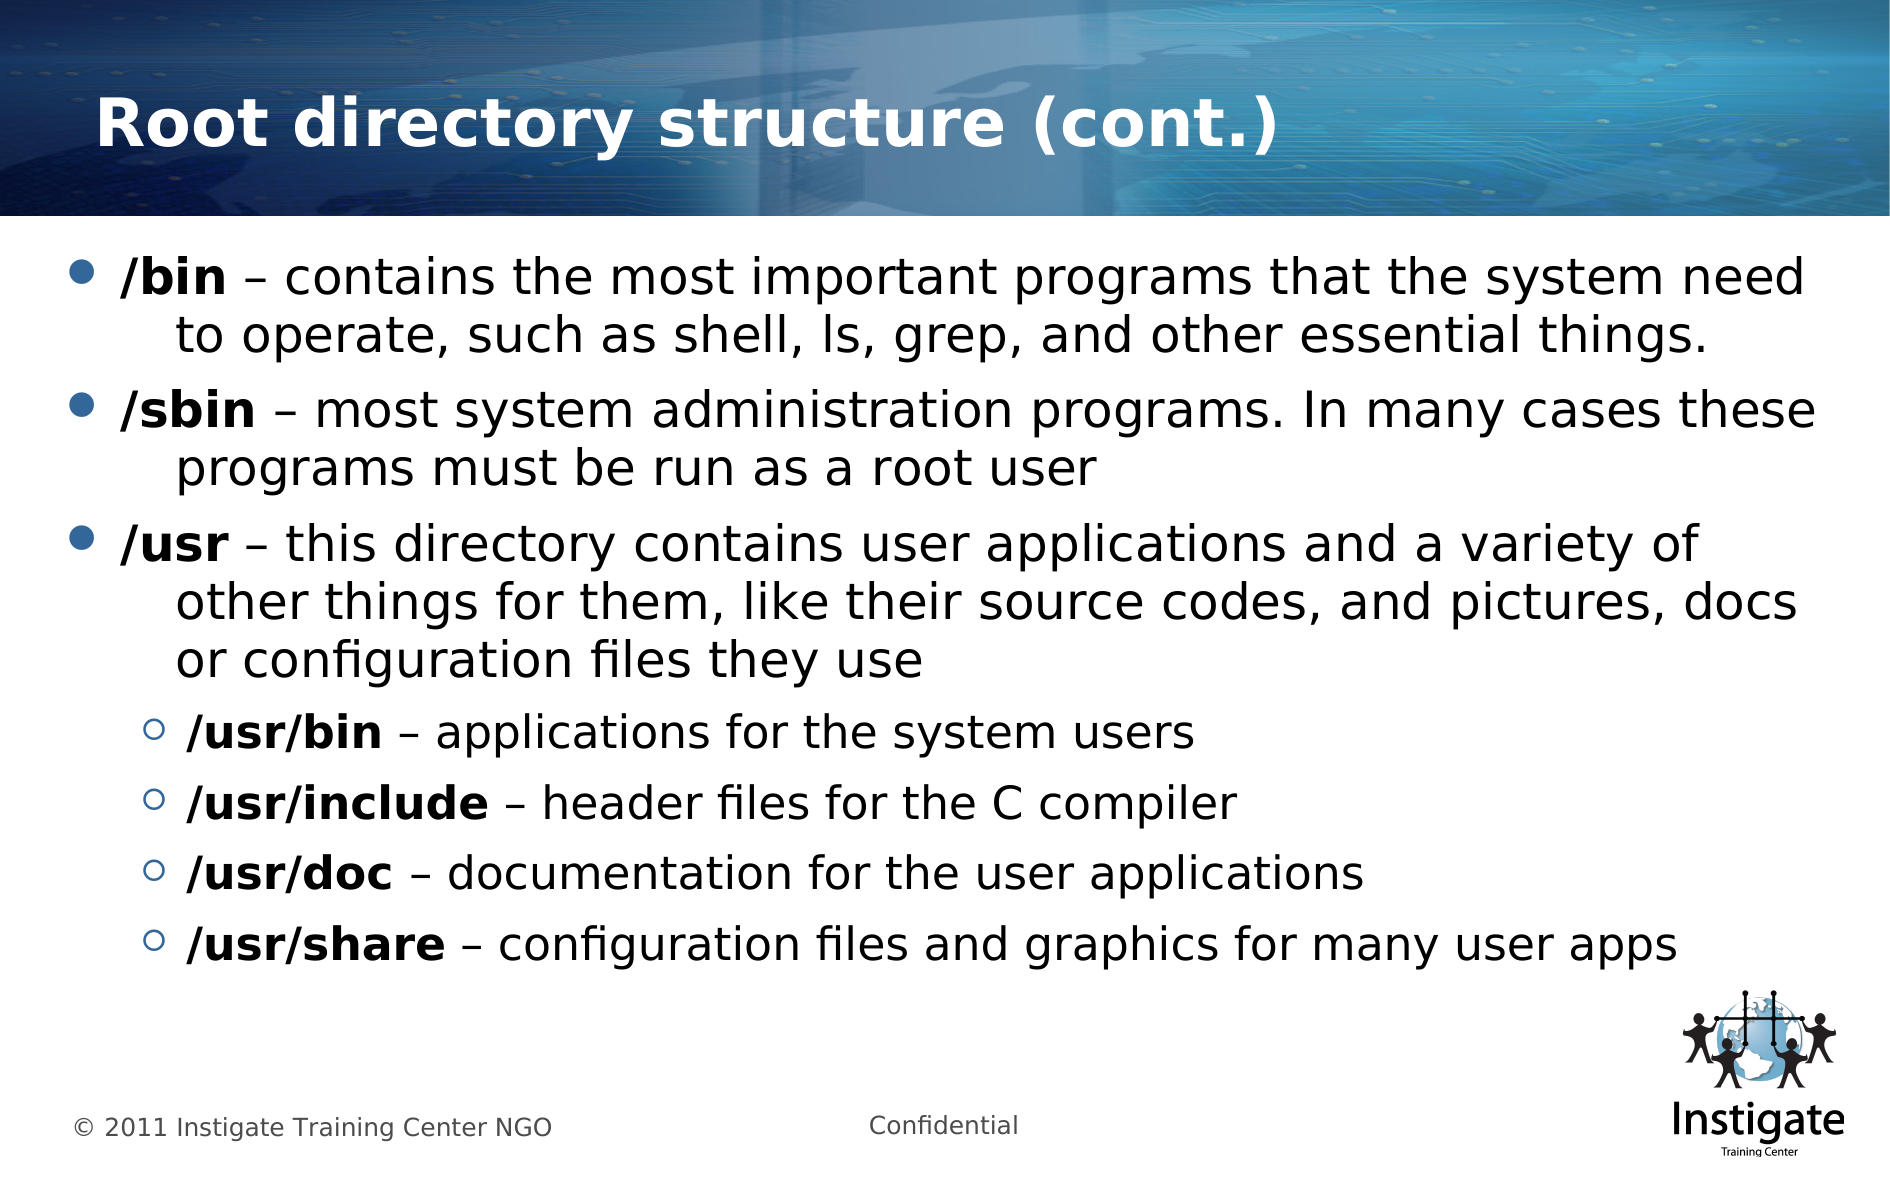

# Root directory structure (cont.)
/bin – contains the most important programs that the system need to operate, such as shell, ls, grep, and other essential things.
/sbin – most system administration programs. In many cases these programs must be run as a root user
/usr – this directory contains user applications and a variety of other things for them, like their source codes, and pictures, docs or configuration files they use
/usr/bin – applications for the system users
/usr/include – header files for the C compiler
/usr/doc – documentation for the user applications
/usr/share – configuration files and graphics for many user apps